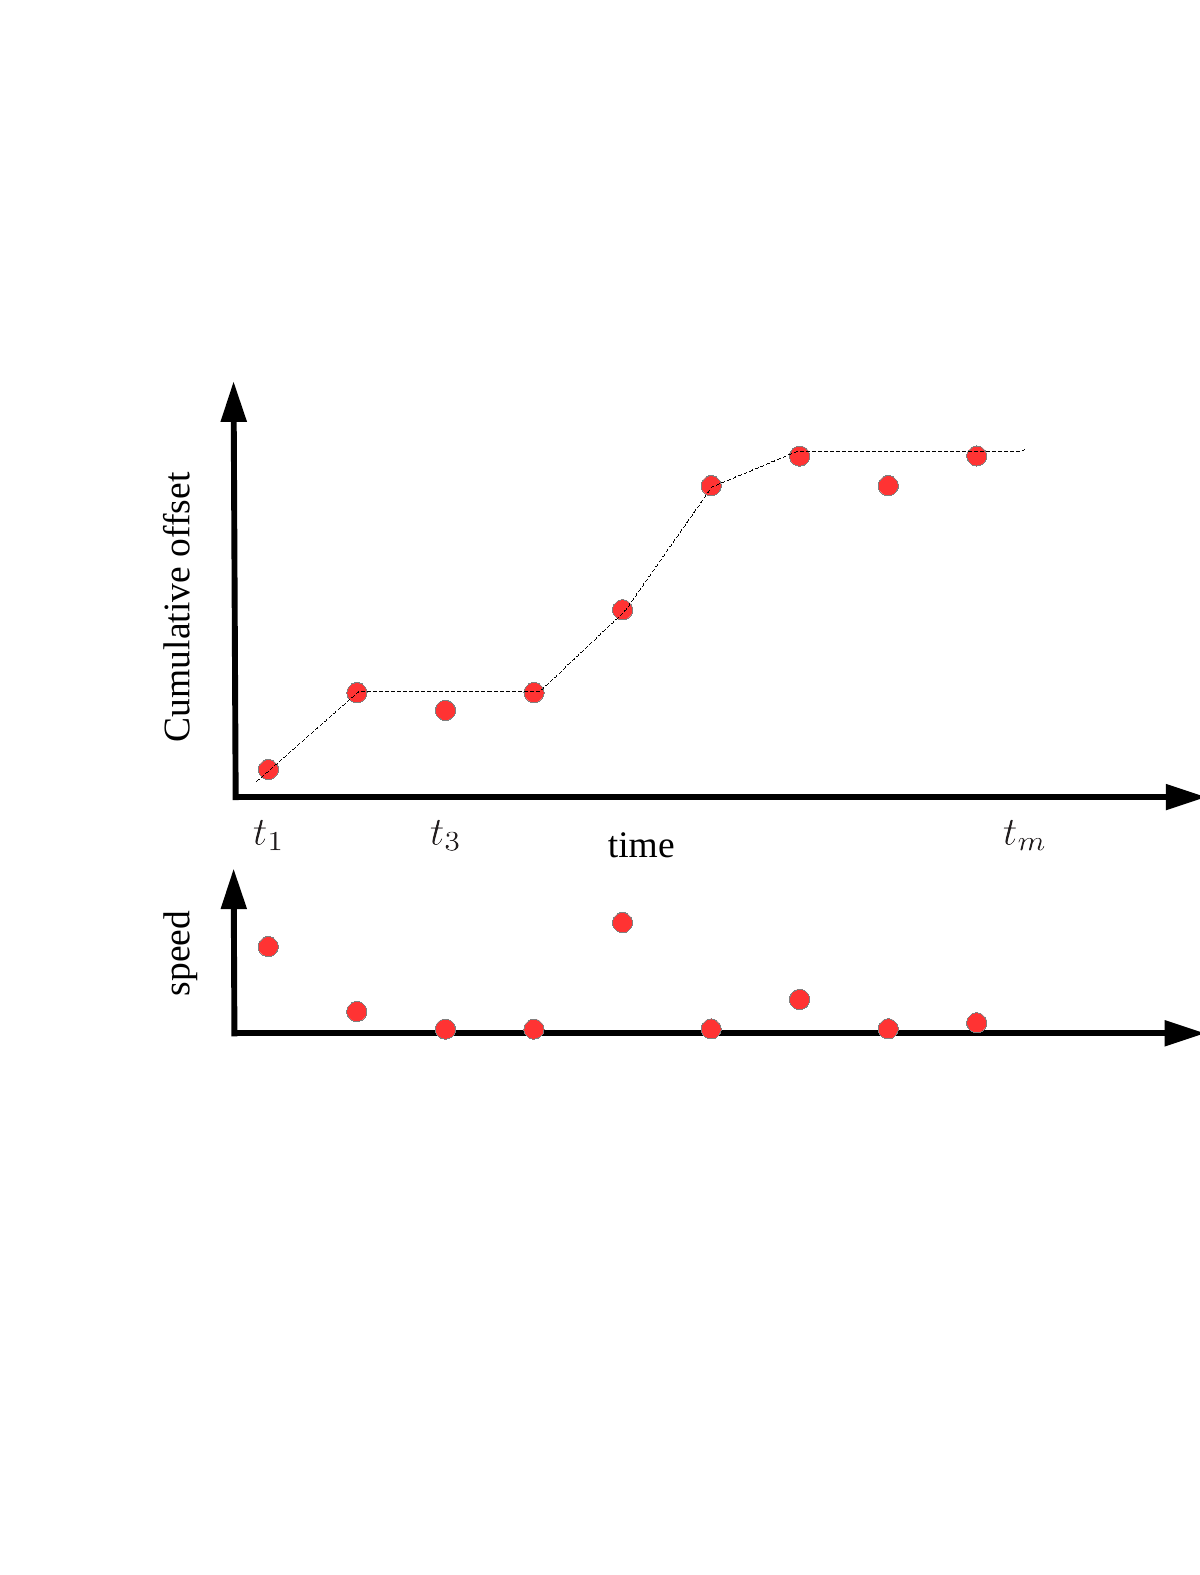

Connected Corridors presentation
3
# Stop&Go model
Cumulative offset
time
speed
PIF output: